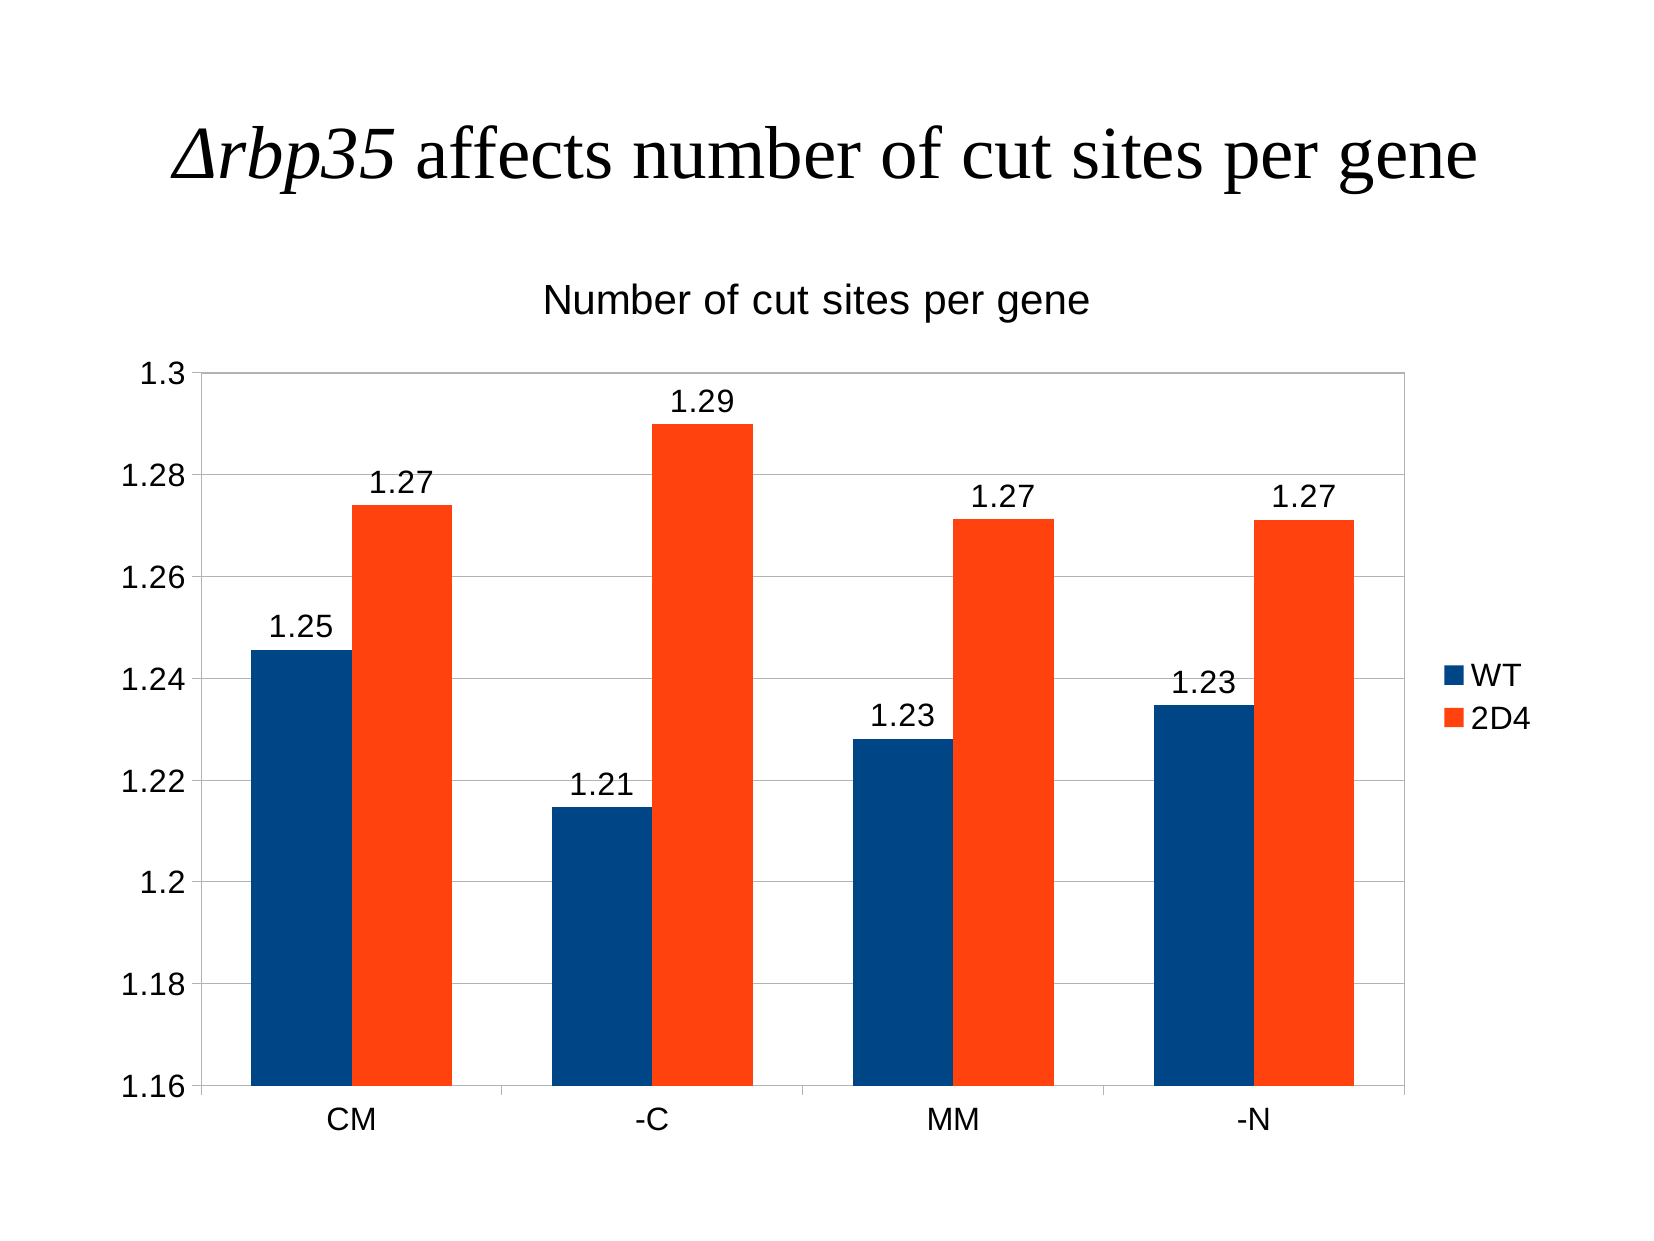

# Δrbp35 affects number of cut sites per gene
### Chart: Number of cut sites per gene
| Category | WT | 2D4 |
|---|---|---|
| CM | 1.24564 | 1.27401 |
| -C | 1.21465 | 1.28995 |
| MM | 1.22808 | 1.2713 |
| -N | 1.23467 | 1.27122 |